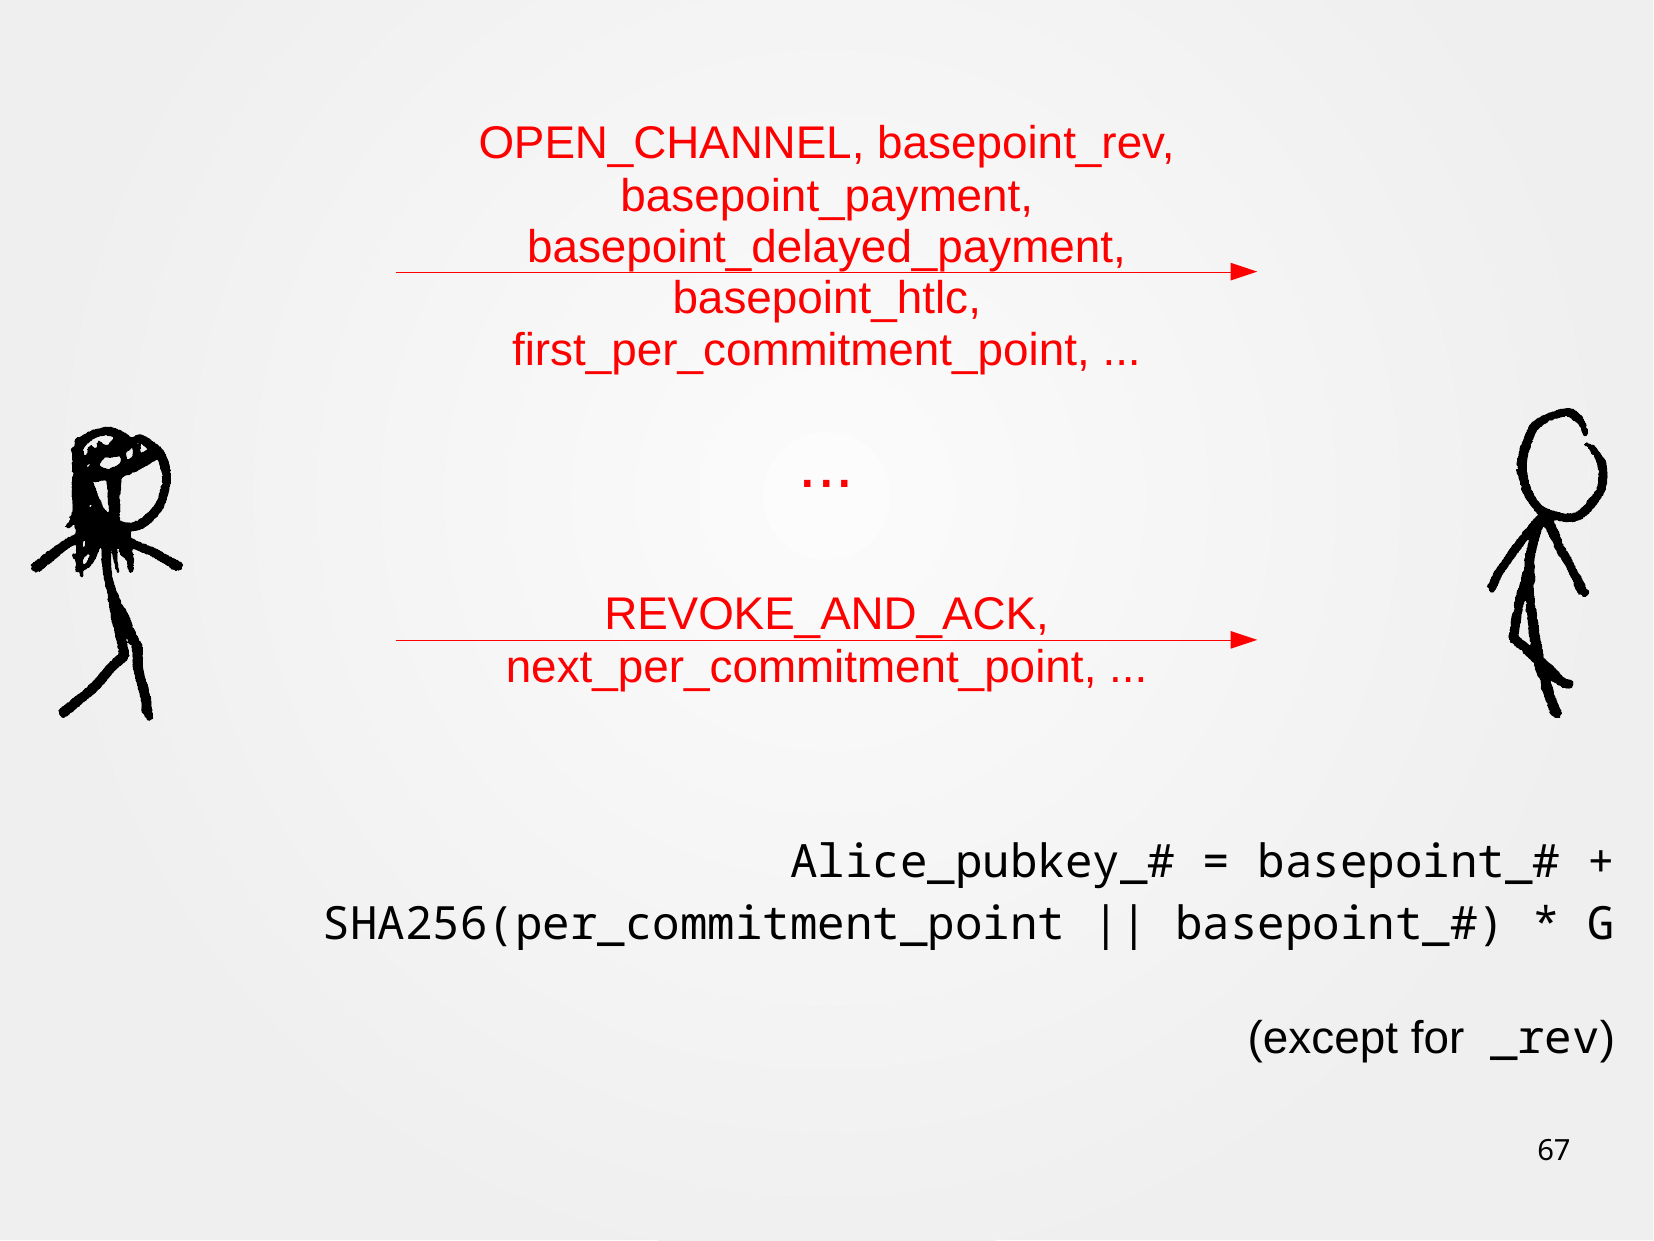

OPEN_CHANNEL, basepoint_rev,
basepoint_payment,
basepoint_delayed_payment,
basepoint_htlc,
first_per_commitment_point, ...
...
REVOKE_AND_ACK,
next_per_commitment_point, ...
Alice_pubkey_# = basepoint_# + SHA256(per_commitment_point || basepoint_#) * G
(except for _rev)
67